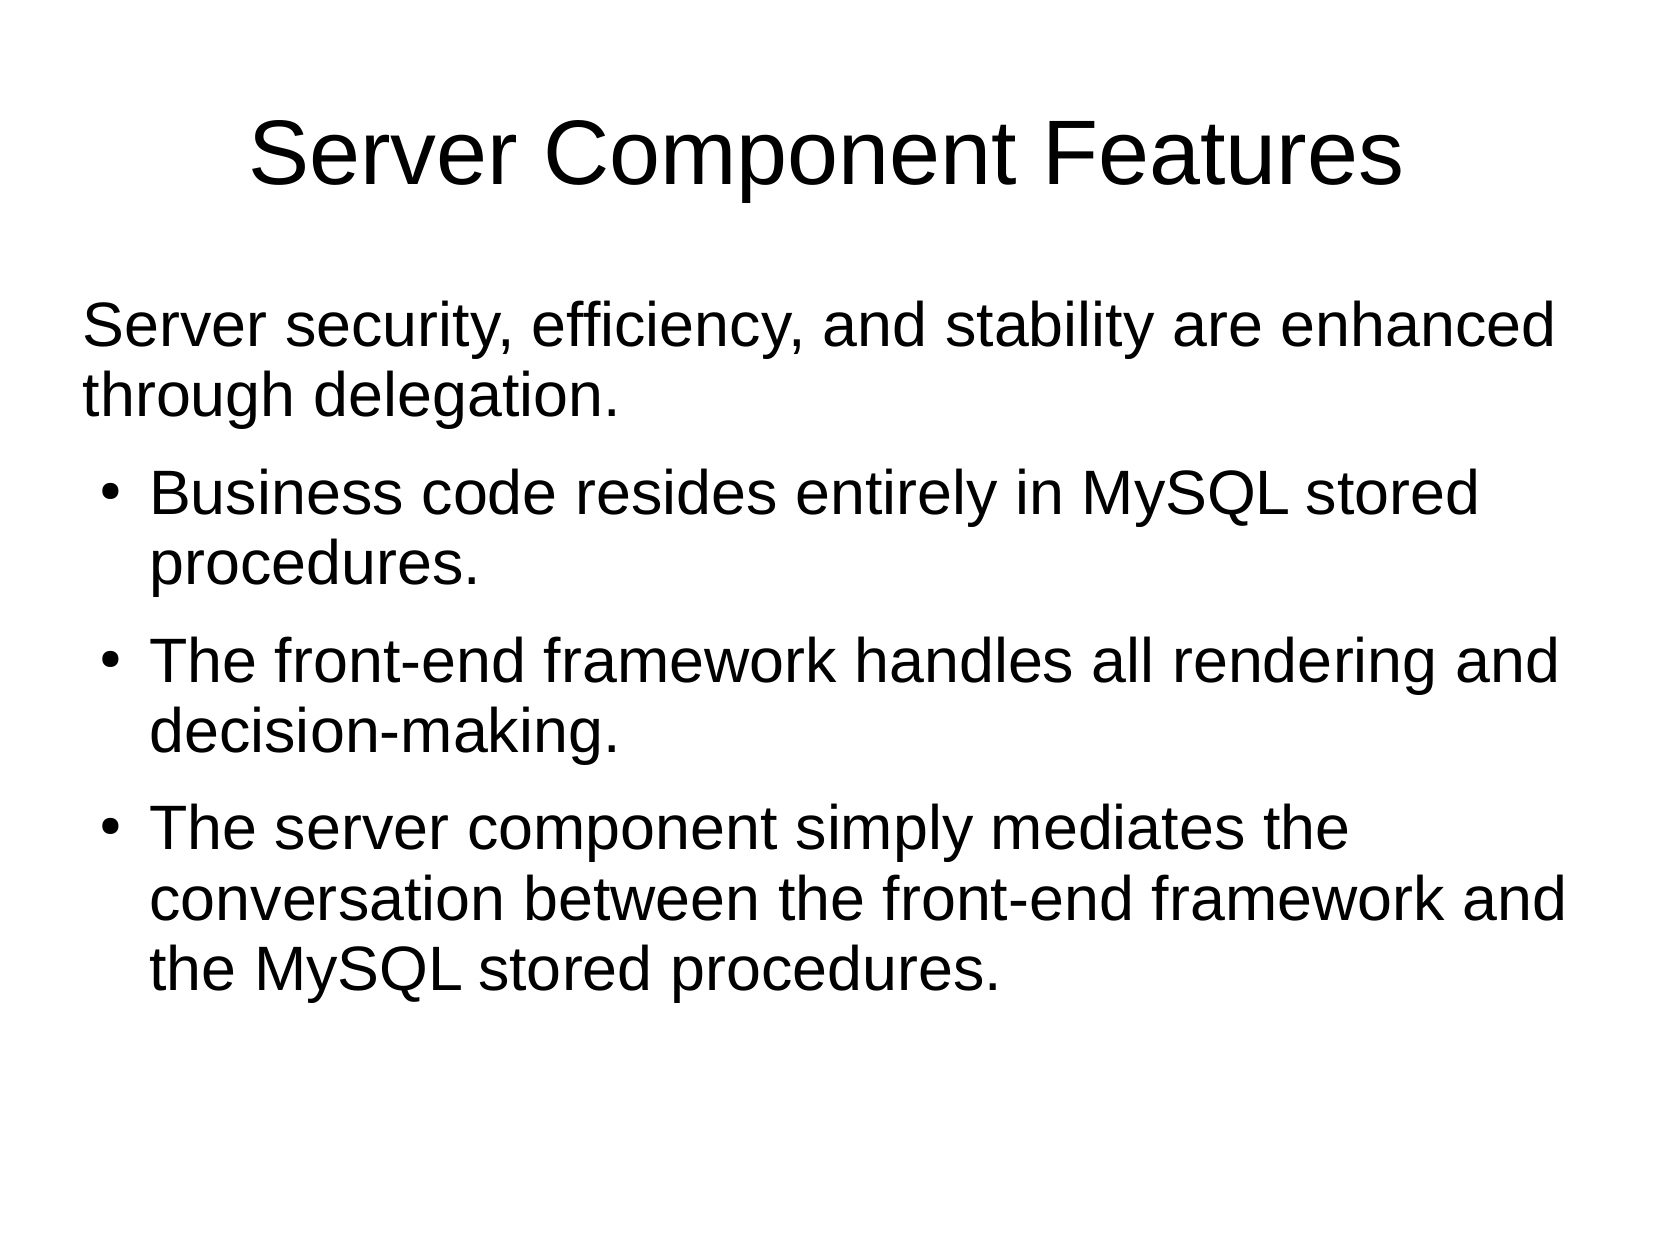

# Server Component Features
Server security, efficiency, and stability are enhanced through delegation.
Business code resides entirely in MySQL stored procedures.
The front-end framework handles all rendering and decision-making.
The server component simply mediates the conversation between the front-end framework and the MySQL stored procedures.